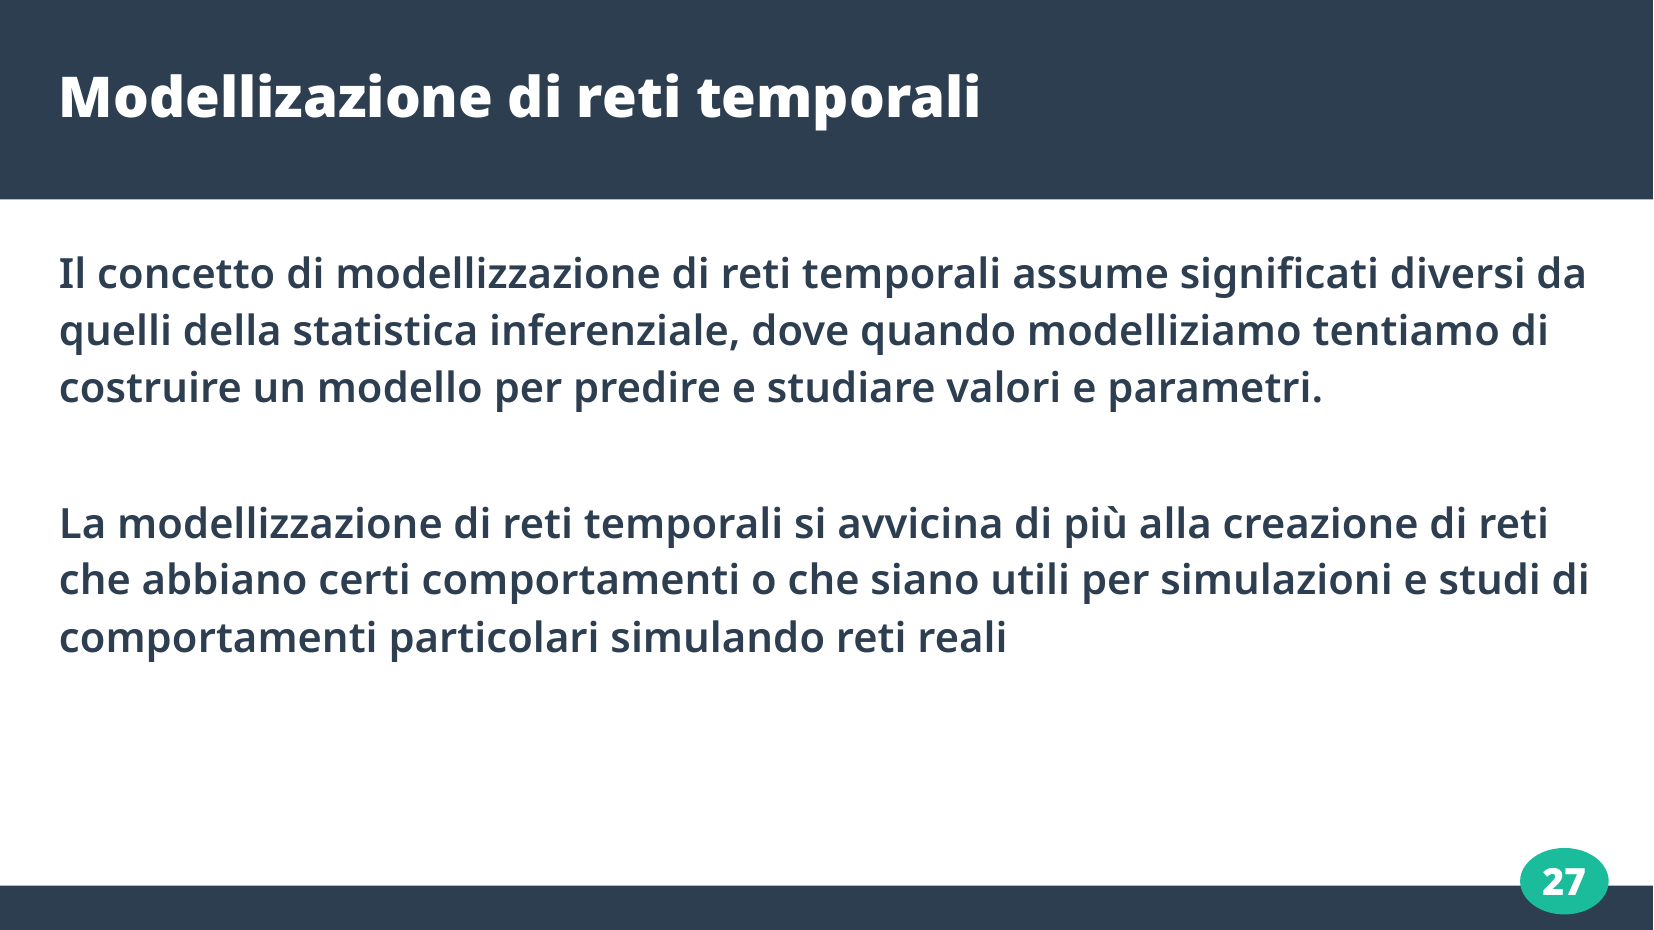

# Modellizazione di reti temporali
Il concetto di modellizzazione di reti temporali assume significati diversi da quelli della statistica inferenziale, dove quando modelliziamo tentiamo di costruire un modello per predire e studiare valori e parametri.
La modellizzazione di reti temporali si avvicina di più alla creazione di reti che abbiano certi comportamenti o che siano utili per simulazioni e studi di comportamenti particolari simulando reti reali
27